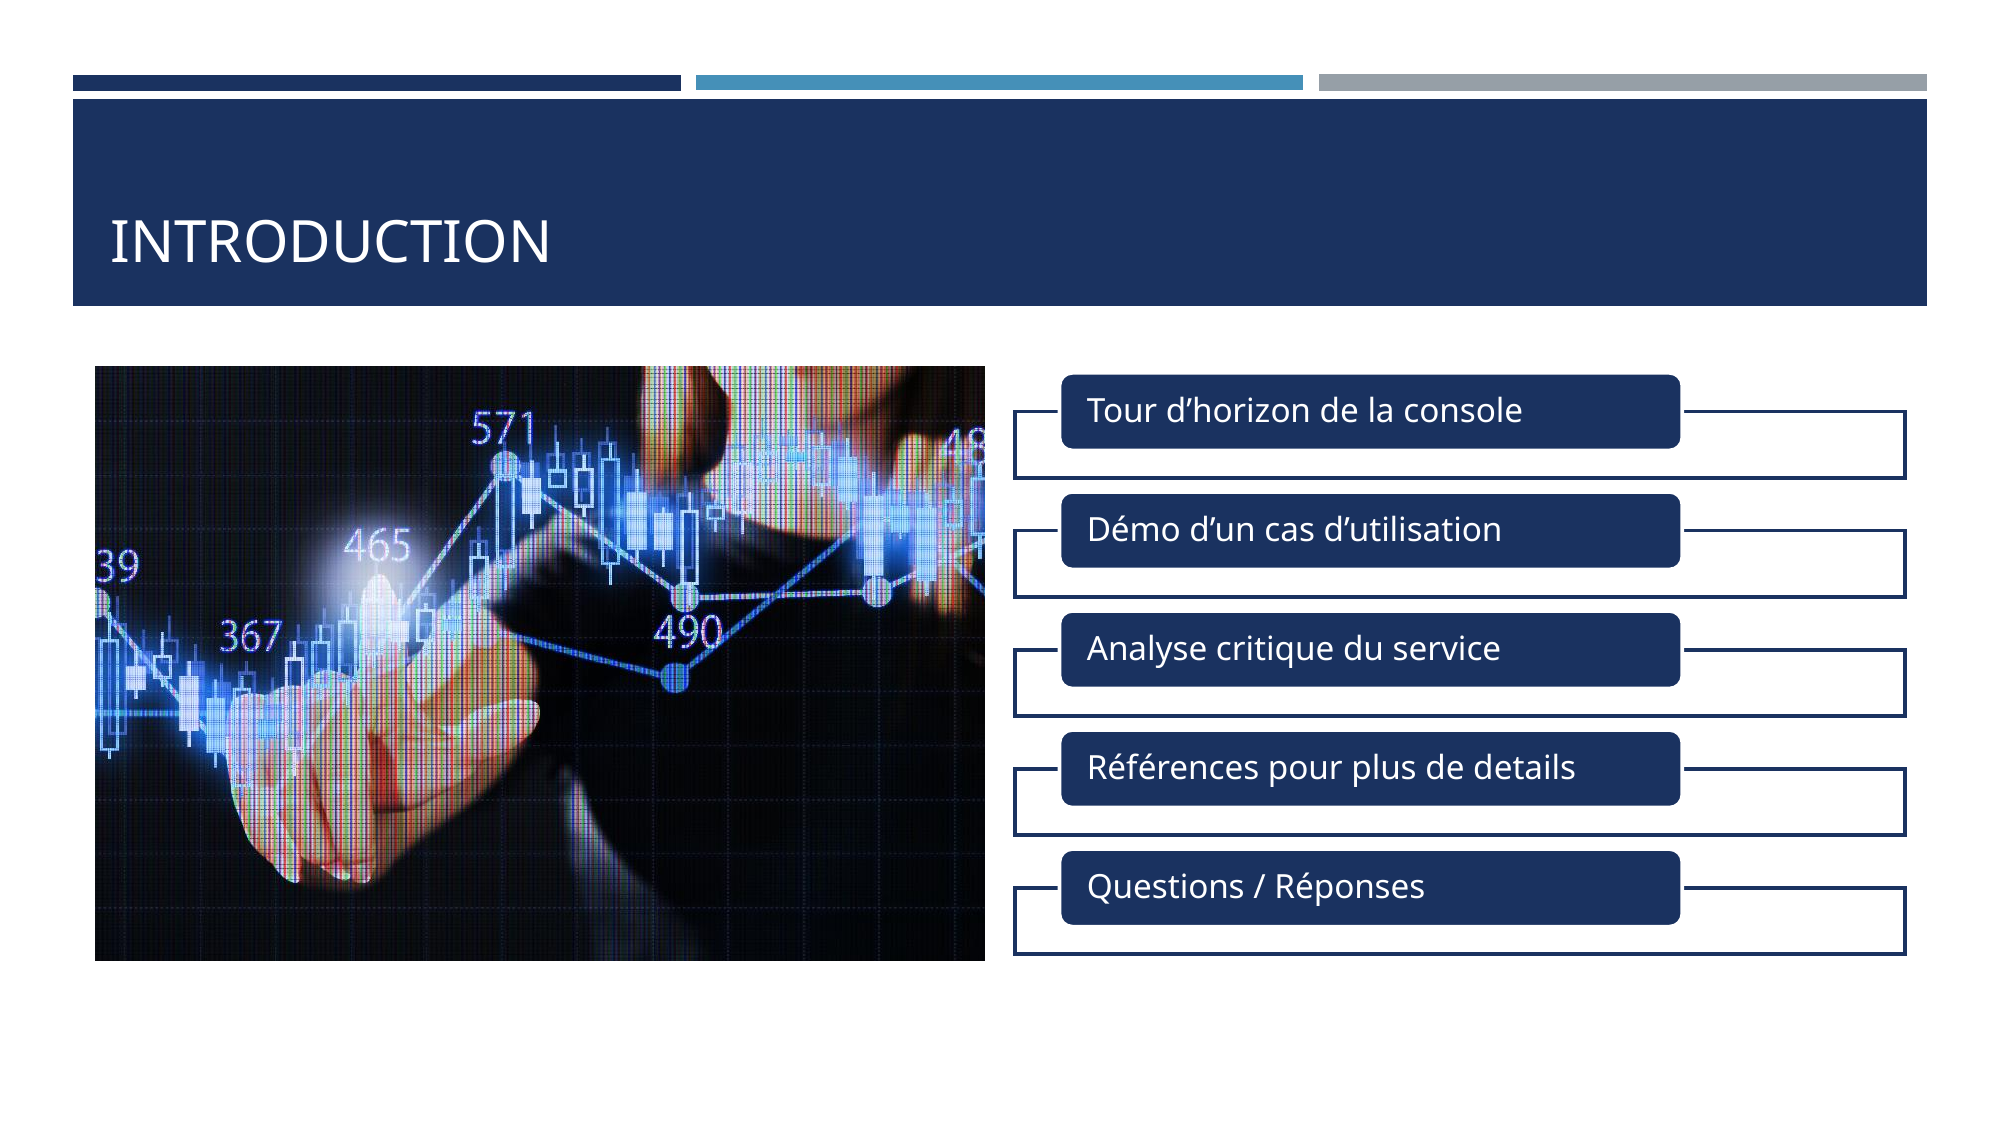

# Introduction
Tour d’horizon de la console
Démo d’un cas d’utilisation
Analyse critique du service
Références pour plus de details
Questions / Réponses